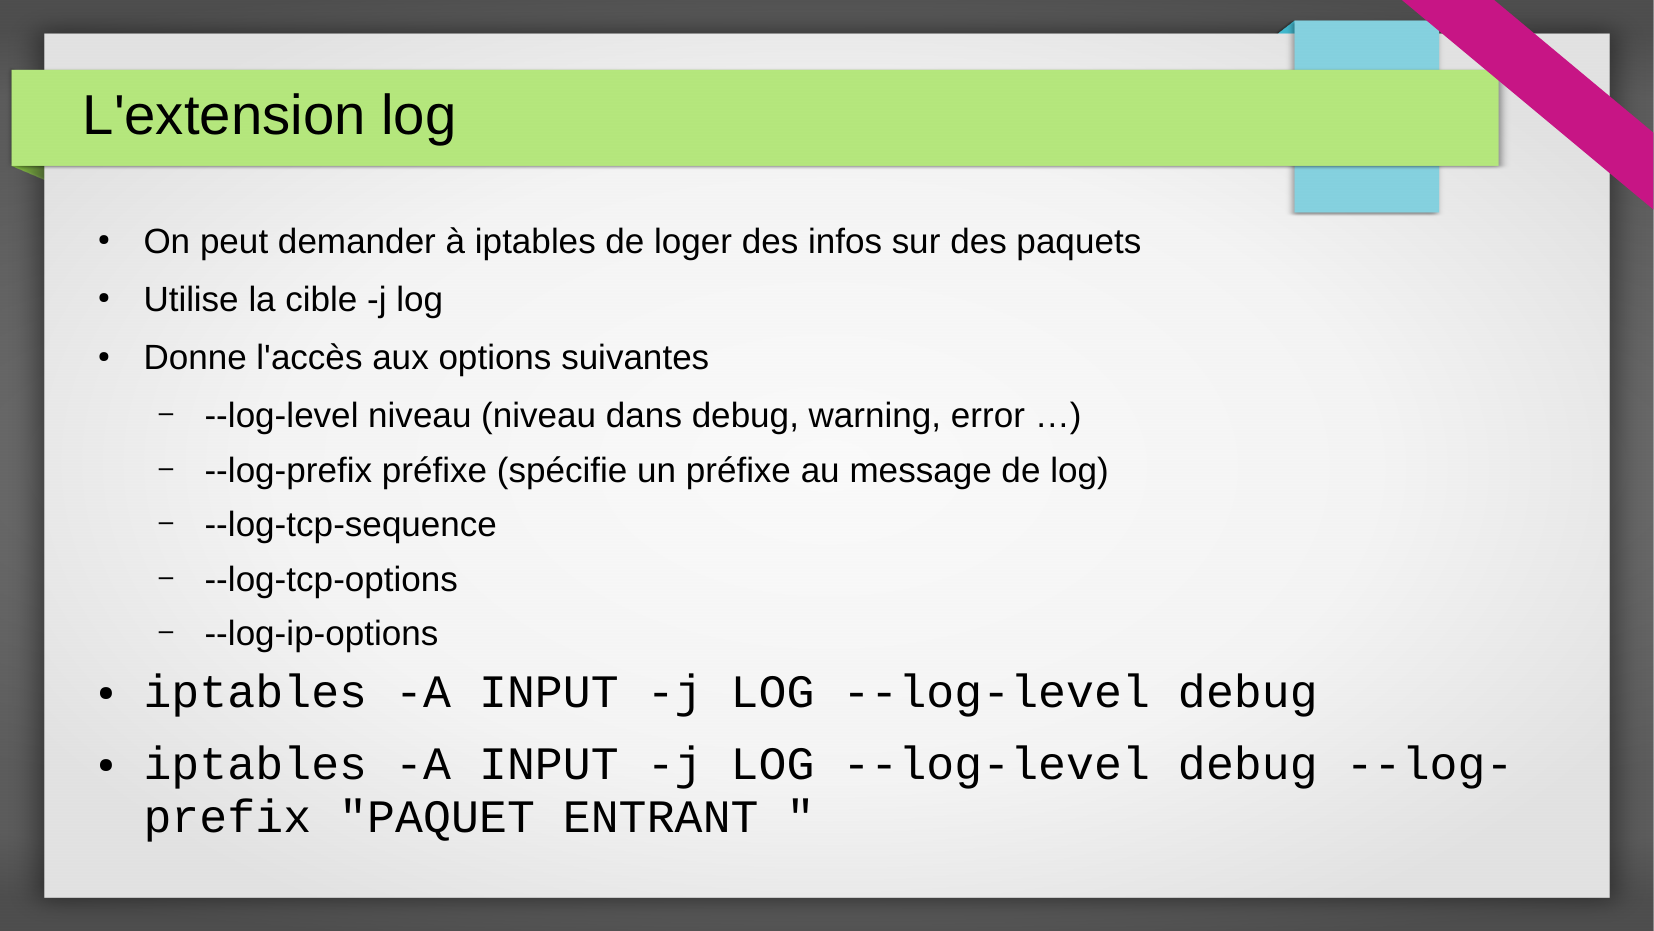

# L'extension log
On peut demander à iptables de loger des infos sur des paquets
Utilise la cible -j log
Donne l'accès aux options suivantes
--log-level niveau (niveau dans debug, warning, error …)
--log-prefix préfixe (spécifie un préfixe au message de log)
--log-tcp-sequence
--log-tcp-options
--log-ip-options
iptables -A INPUT -j LOG --log-level debug
iptables -A INPUT -j LOG --log-level debug --log-prefix "PAQUET ENTRANT "